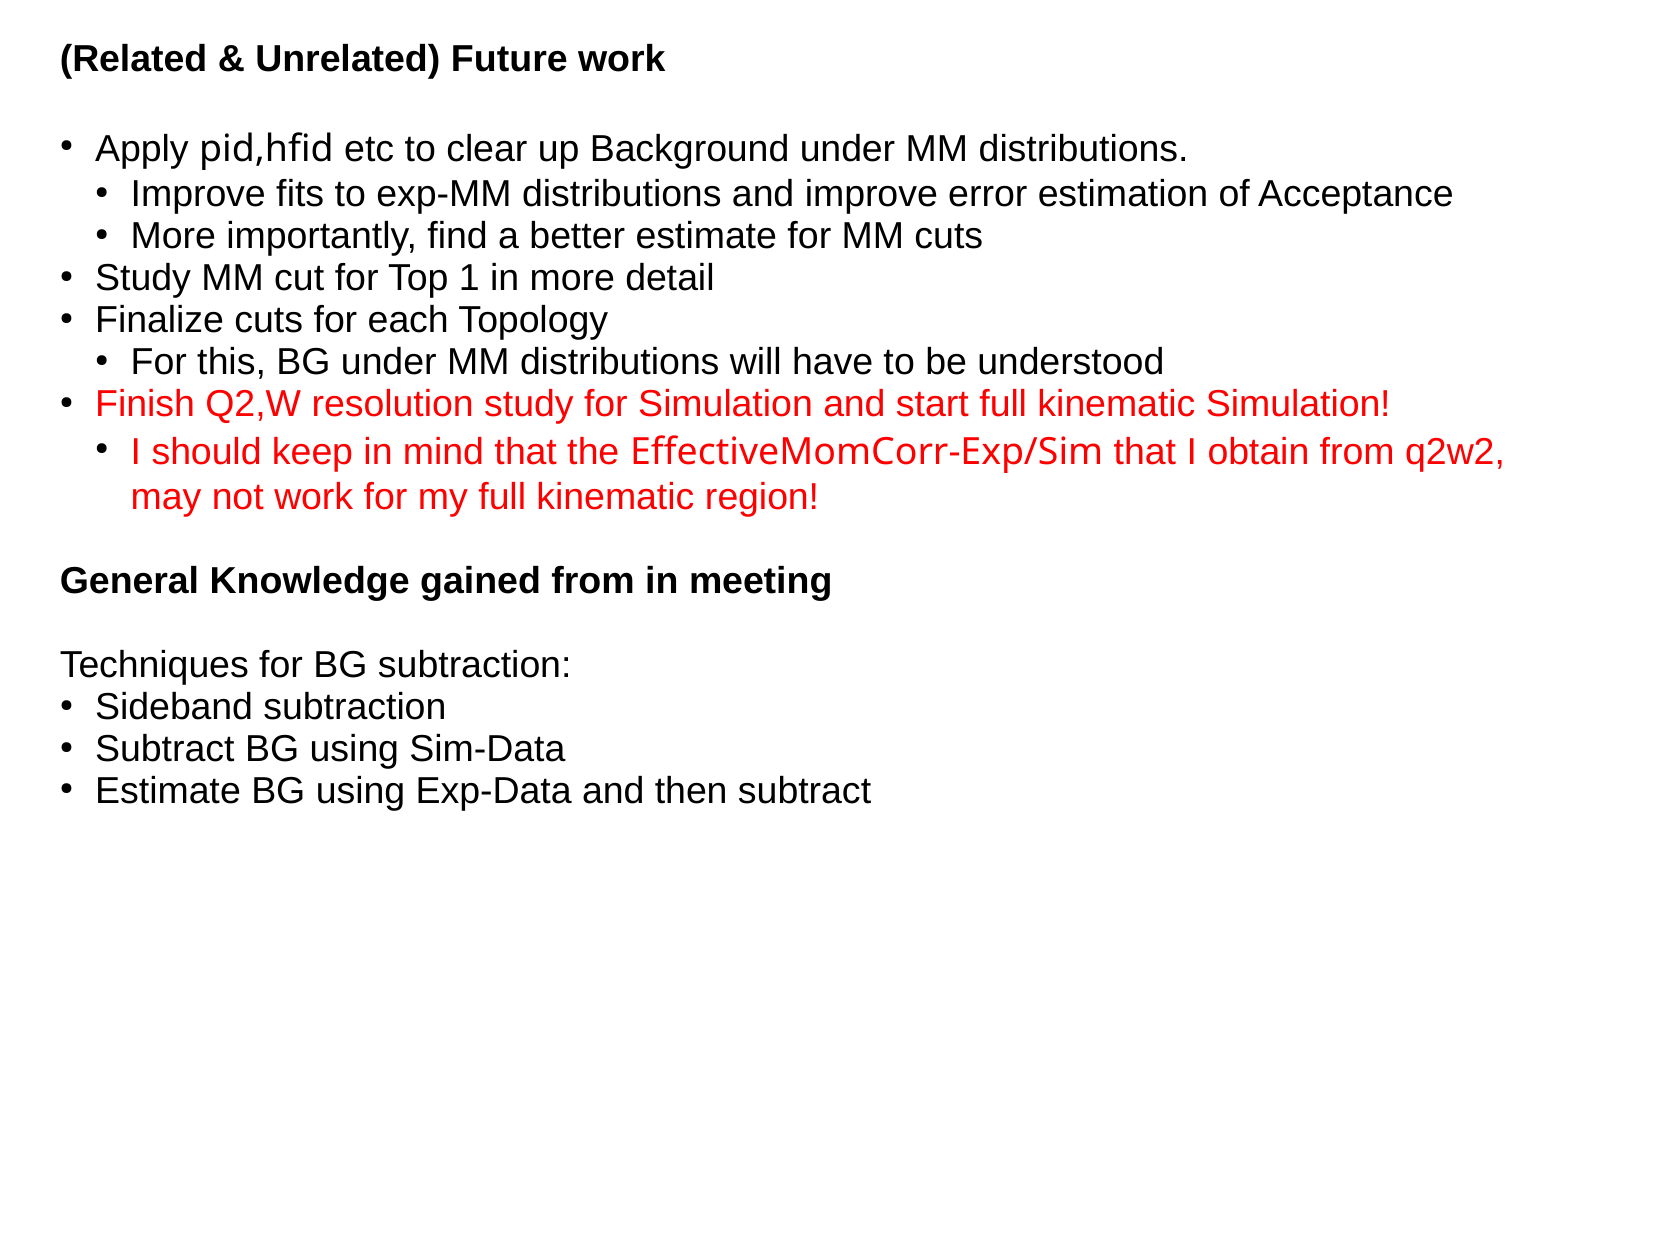

(Related & Unrelated) Future work
Apply pid,hfid etc to clear up Background under MM distributions.
Improve fits to exp-MM distributions and improve error estimation of Acceptance
More importantly, find a better estimate for MM cuts
Study MM cut for Top 1 in more detail
Finalize cuts for each Topology
For this, BG under MM distributions will have to be understood
Finish Q2,W resolution study for Simulation and start full kinematic Simulation!
I should keep in mind that the EffectiveMomCorr-Exp/Sim that I obtain from q2w2, may not work for my full kinematic region!
General Knowledge gained from in meeting
Techniques for BG subtraction:
Sideband subtraction
Subtract BG using Sim-Data
Estimate BG using Exp-Data and then subtract